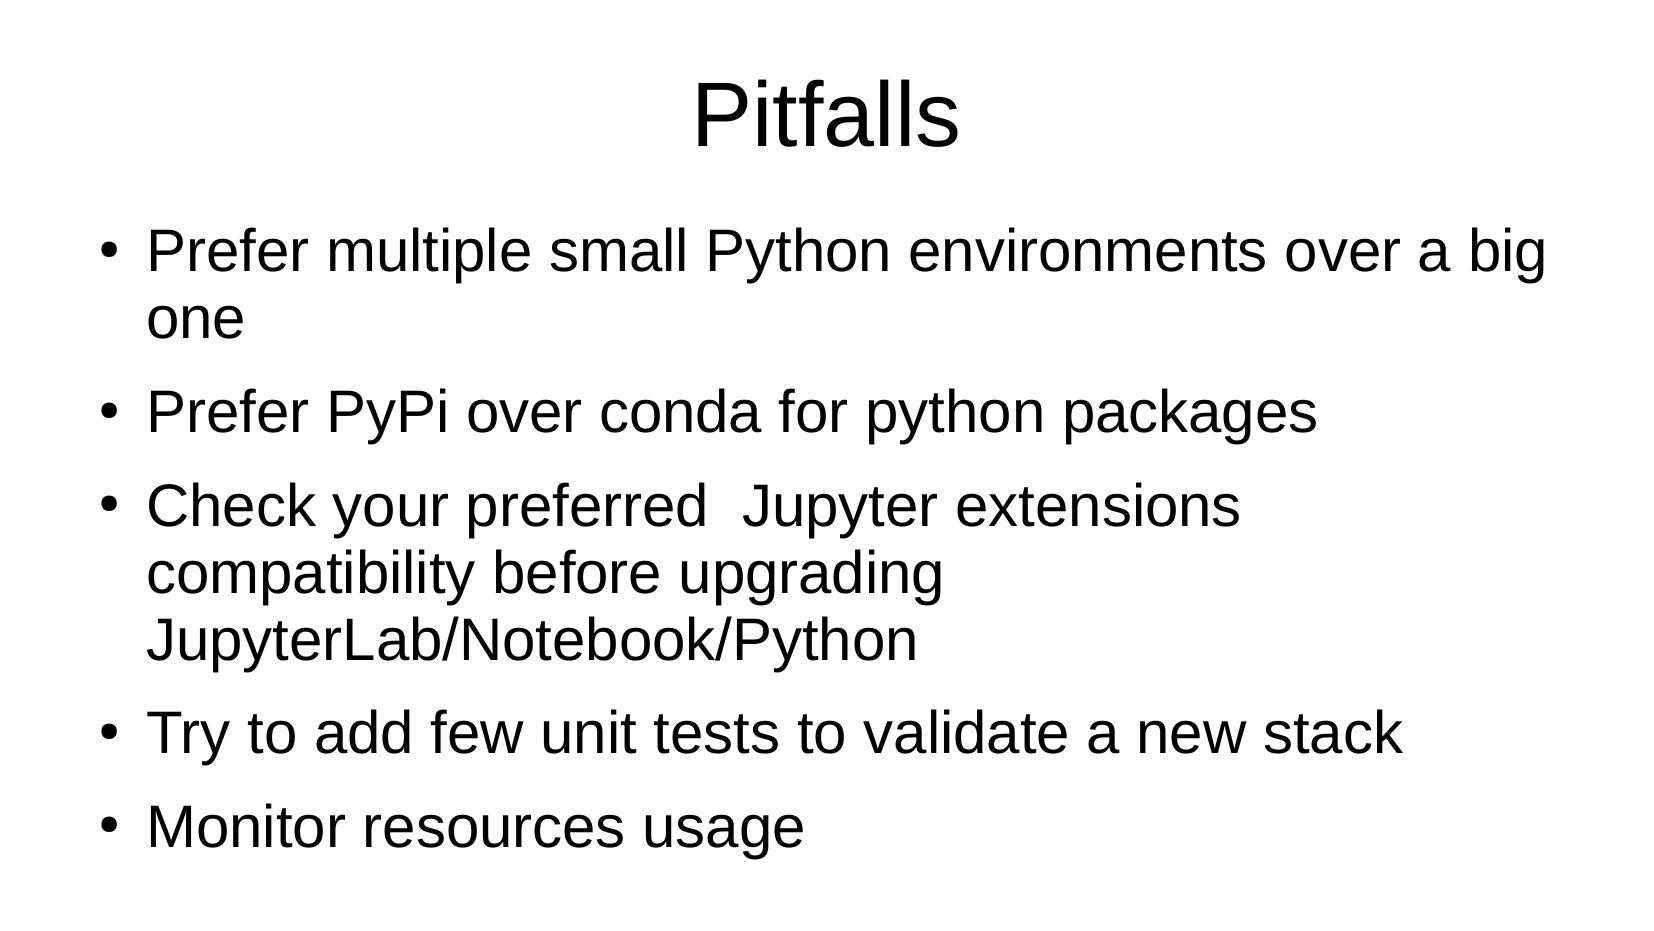

# Pitfalls
Prefer multiple small Python environments over a big one
Prefer PyPi over conda for python packages
Check your preferred Jupyter extensions compatibility before upgrading JupyterLab/Notebook/Python
Try to add few unit tests to validate a new stack
Monitor resources usage